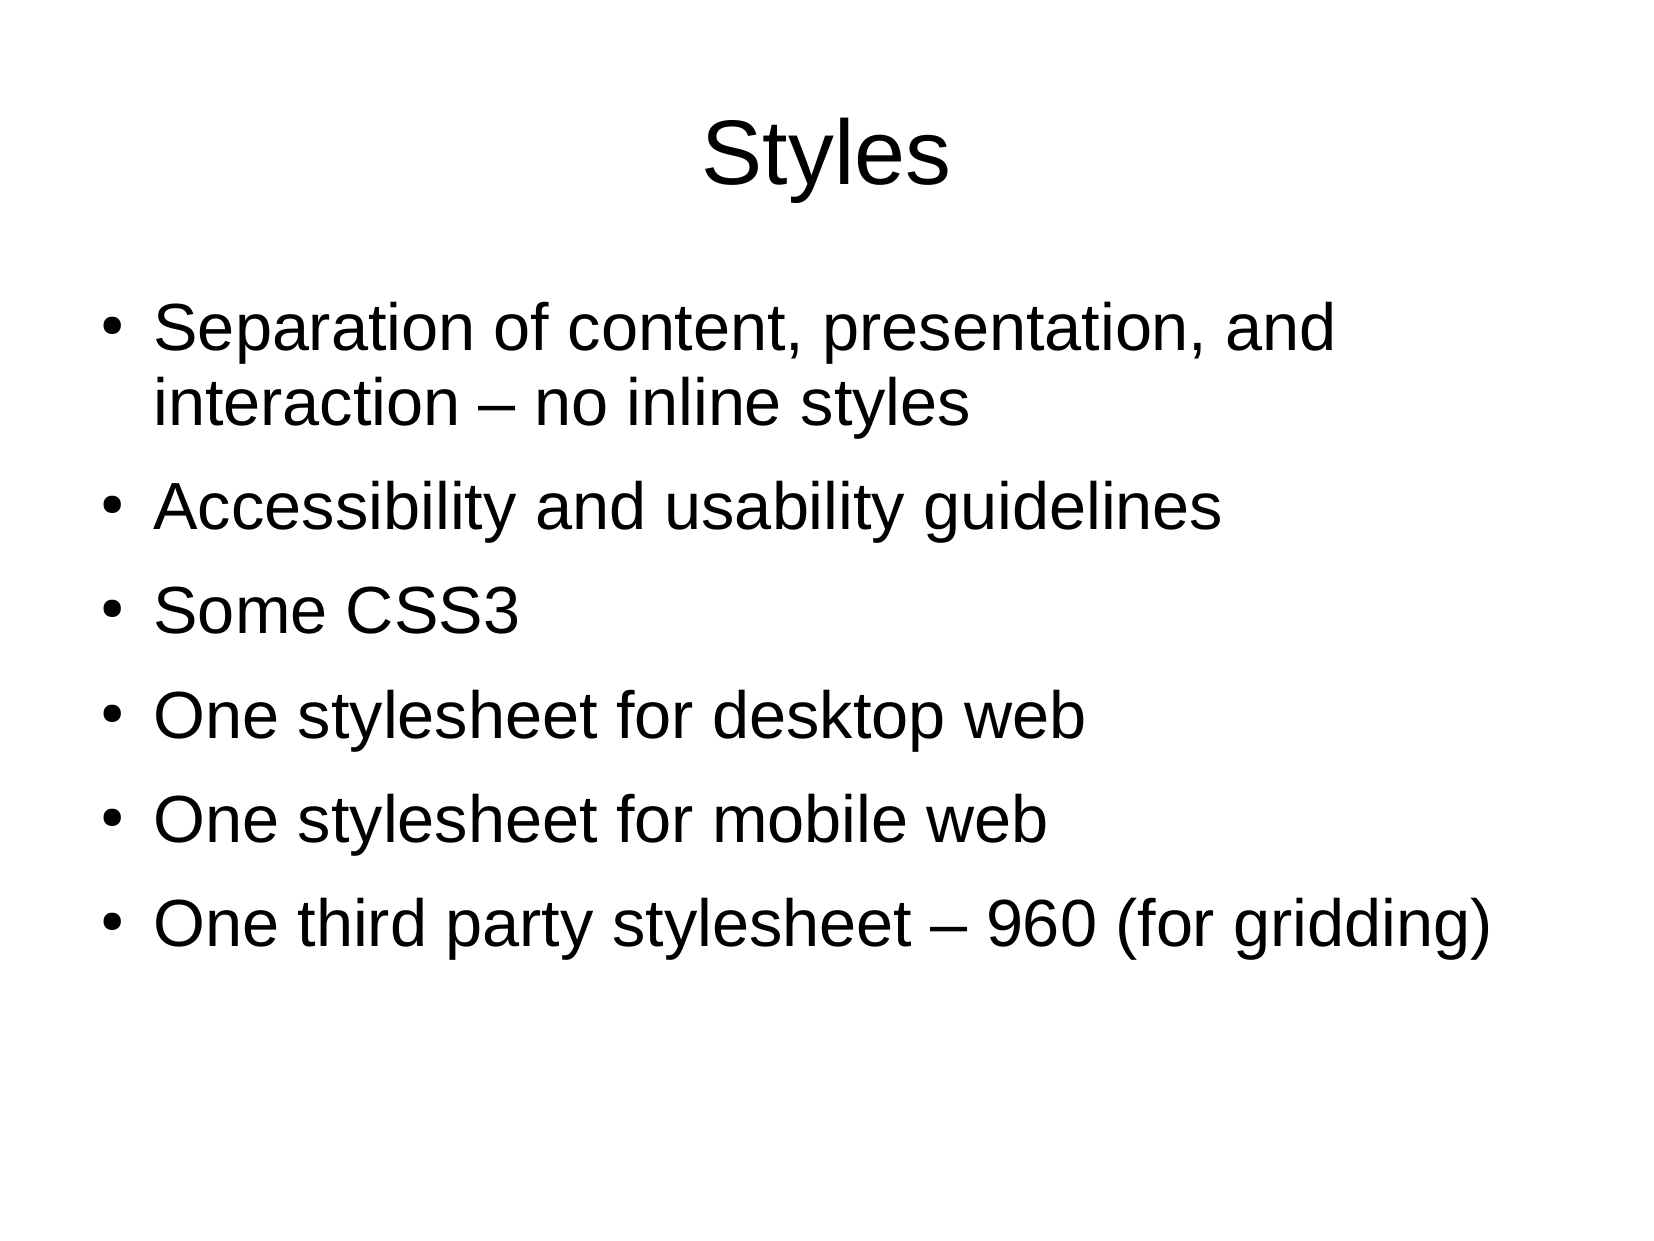

# Styles
Separation of content, presentation, and interaction – no inline styles
Accessibility and usability guidelines
Some CSS3
One stylesheet for desktop web
One stylesheet for mobile web
One third party stylesheet – 960 (for gridding)